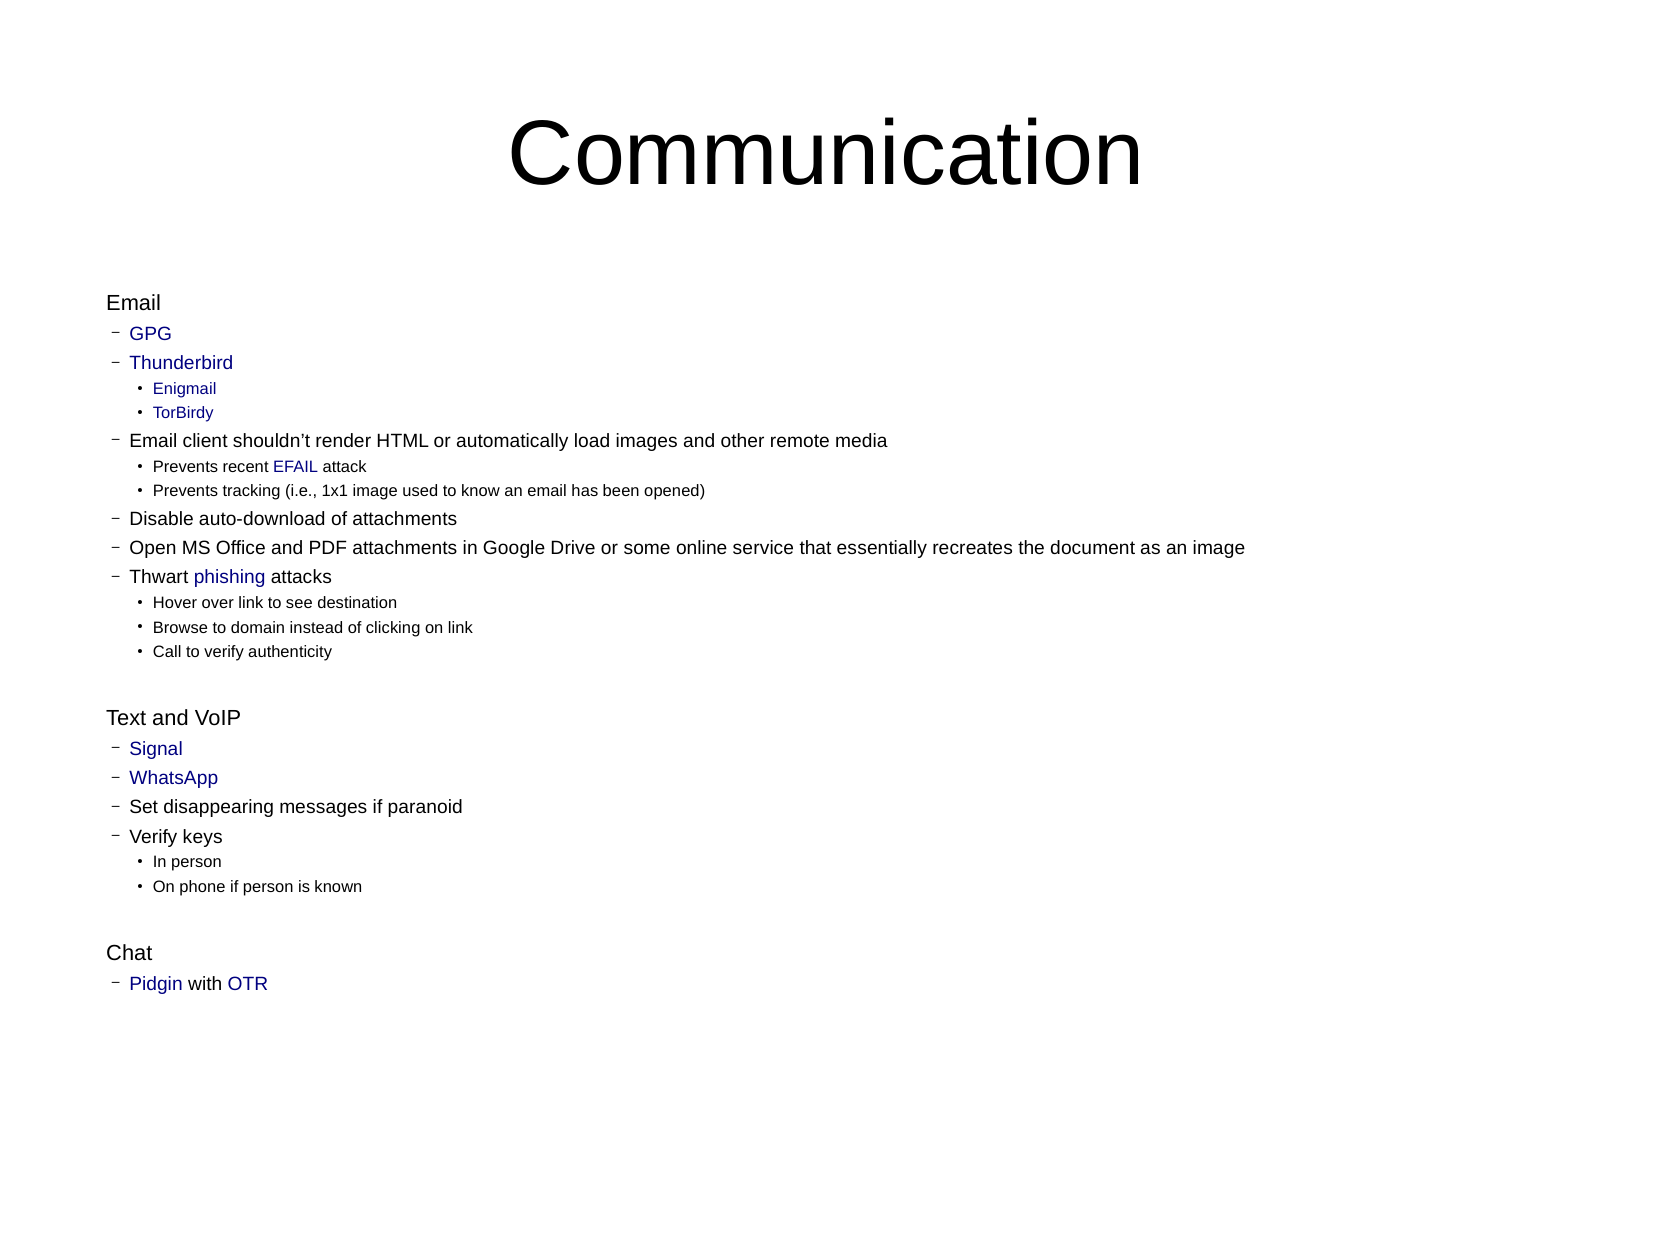

# Communication
Email
GPG
Thunderbird
Enigmail
TorBirdy
Email client shouldn’t render HTML or automatically load images and other remote media
Prevents recent EFAIL attack
Prevents tracking (i.e., 1x1 image used to know an email has been opened)
Disable auto-download of attachments
Open MS Office and PDF attachments in Google Drive or some online service that essentially recreates the document as an image
Thwart phishing attacks
Hover over link to see destination
Browse to domain instead of clicking on link
Call to verify authenticity
Text and VoIP
Signal
WhatsApp
Set disappearing messages if paranoid
Verify keys
In person
On phone if person is known
Chat
Pidgin with OTR